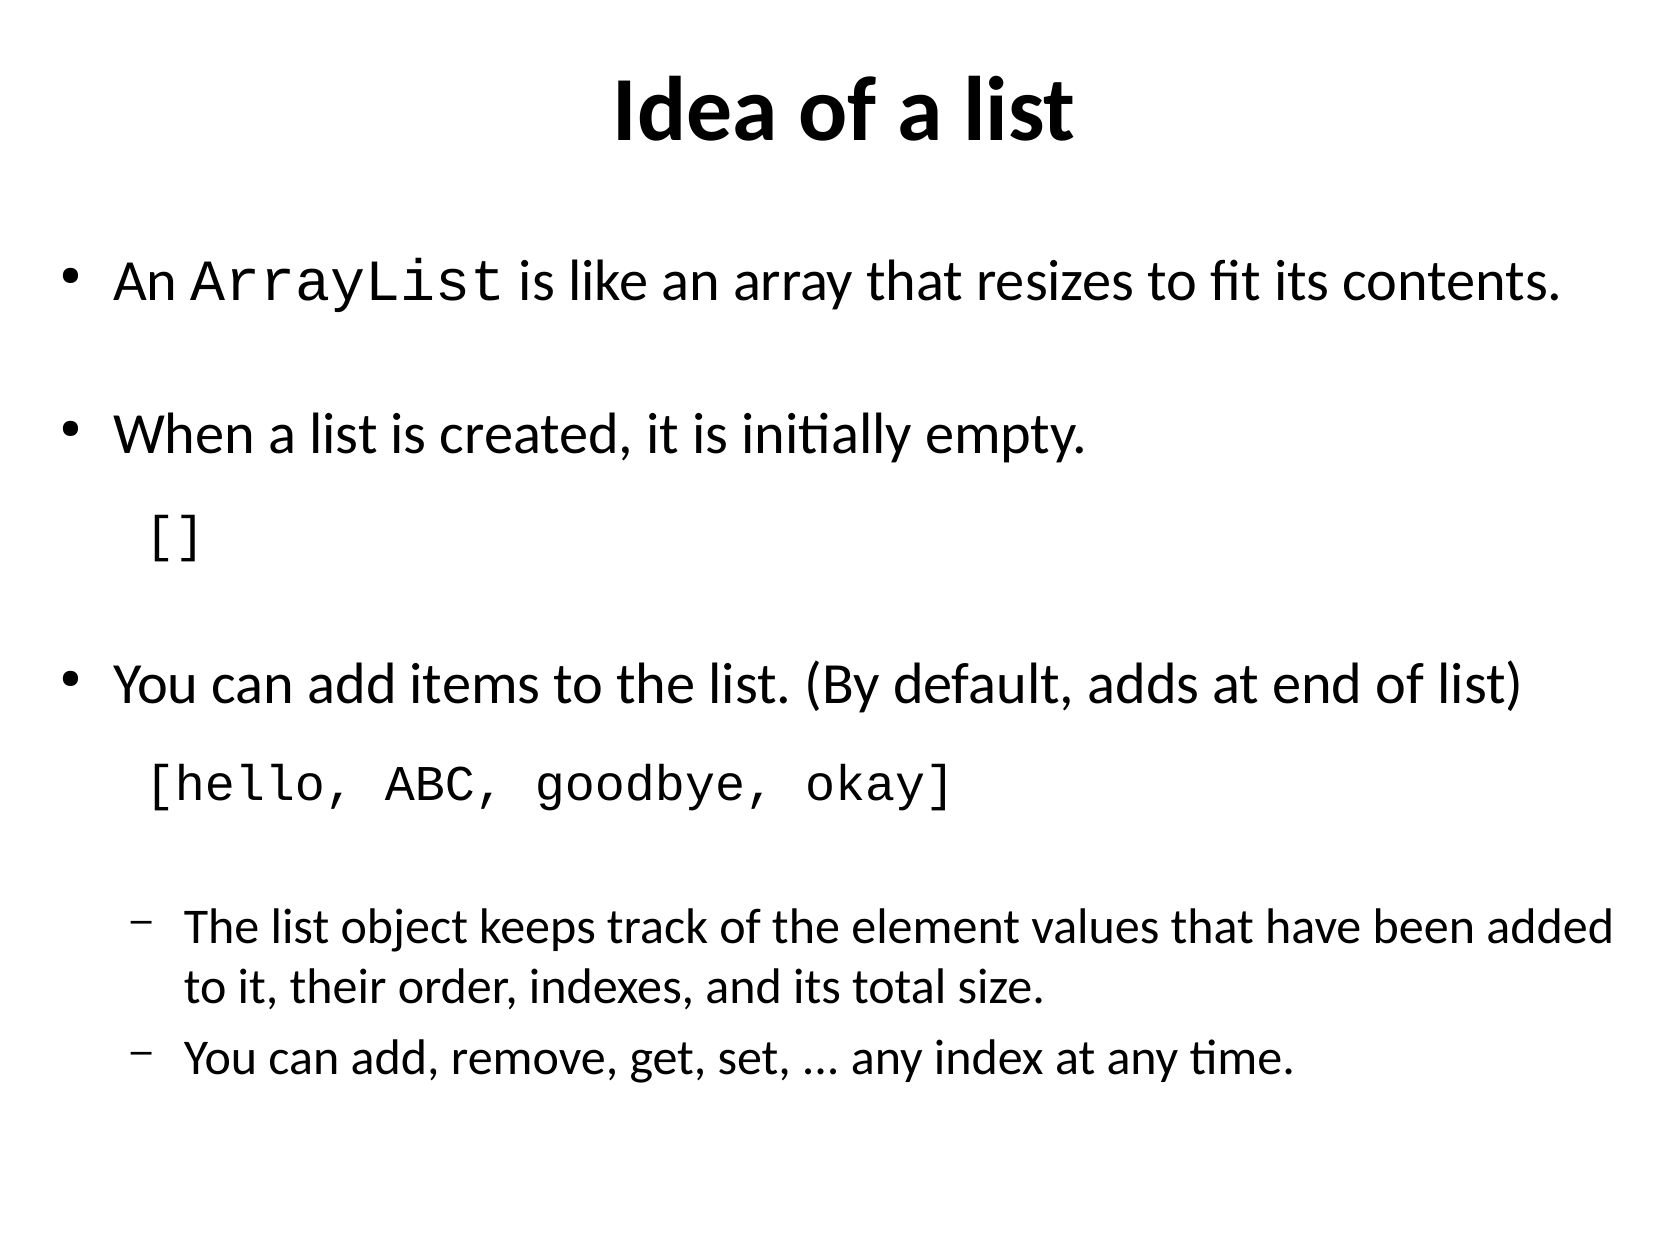

# Idea of a list
An ArrayList is like an array that resizes to fit its contents.
When a list is created, it is initially empty.
	[]
You can add items to the list. (By default, adds at end of list)
	[hello, ABC, goodbye, okay]
The list object keeps track of the element values that have been added to it, their order, indexes, and its total size.
You can add, remove, get, set, ... any index at any time.